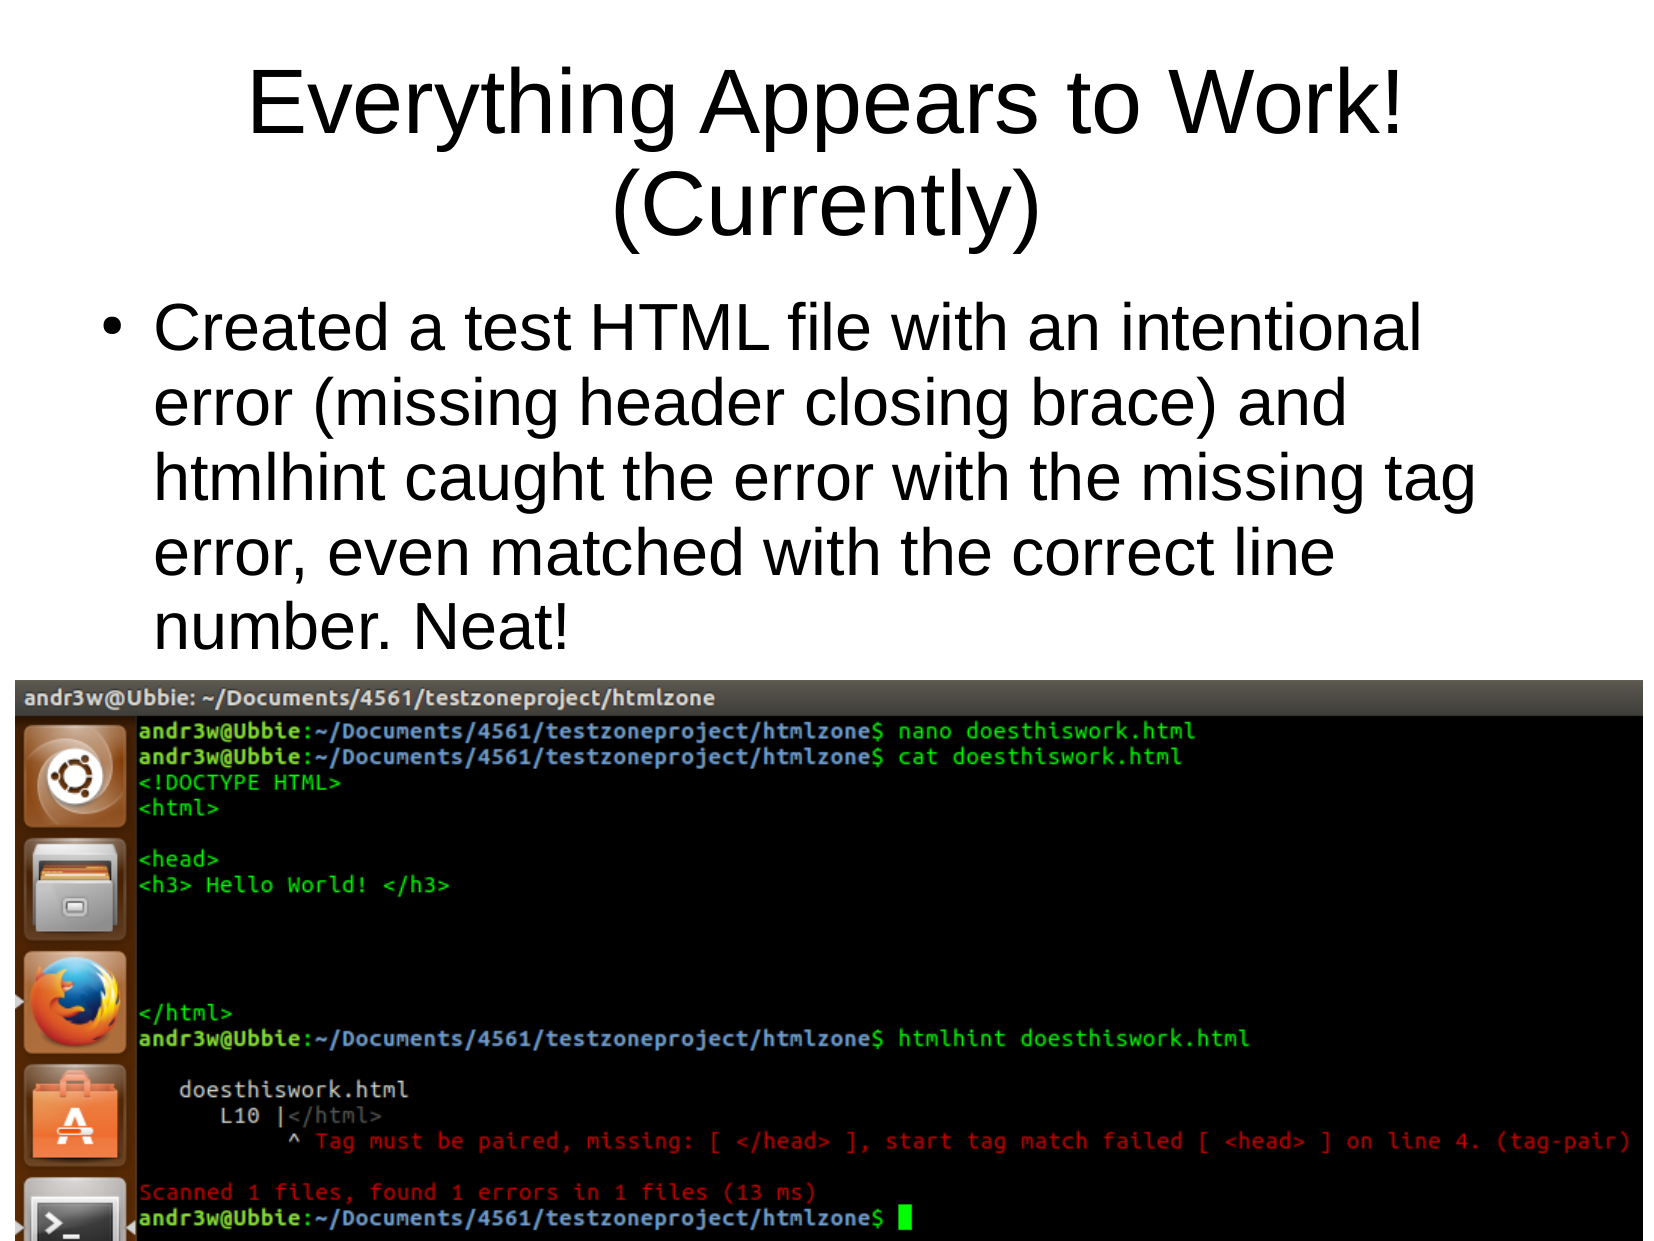

# Everything Appears to Work! (Currently)
Created a test HTML file with an intentional error (missing header closing brace) and htmlhint caught the error with the missing tag error, even matched with the correct line number. Neat!